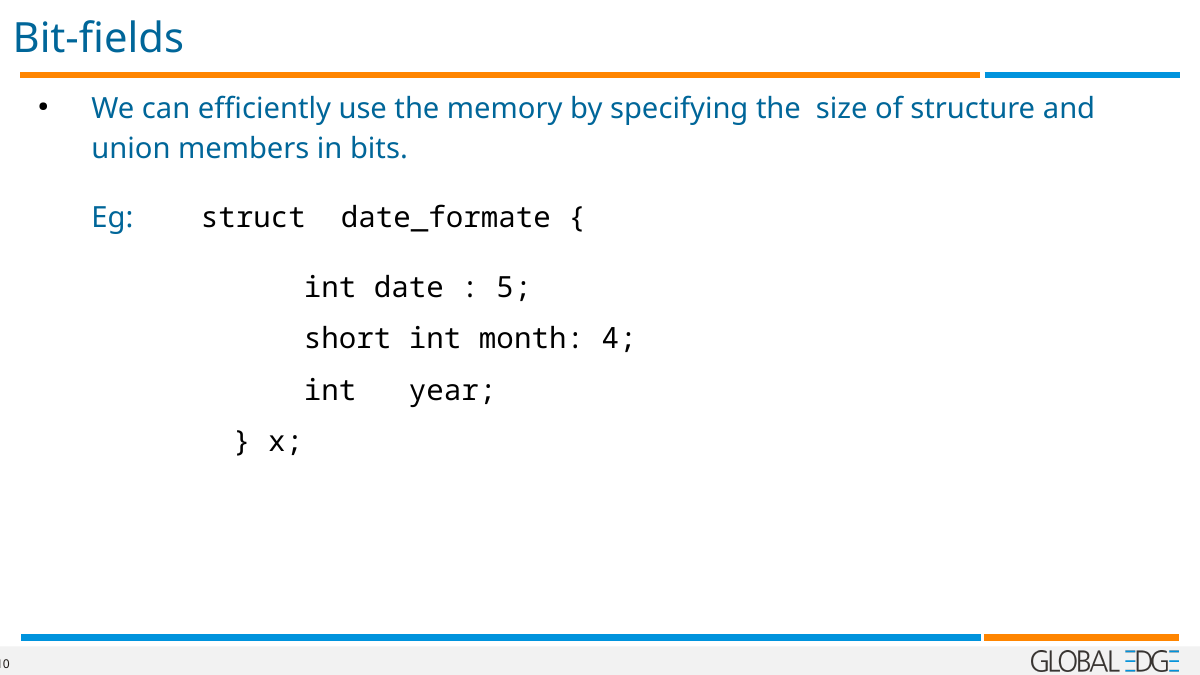

# Bit-fields
We can efficiently use the memory by specifying the size of structure and union members in bits.
Eg: struct date_formate {
int date : 5;
short int month: 4;
int year;
} x;